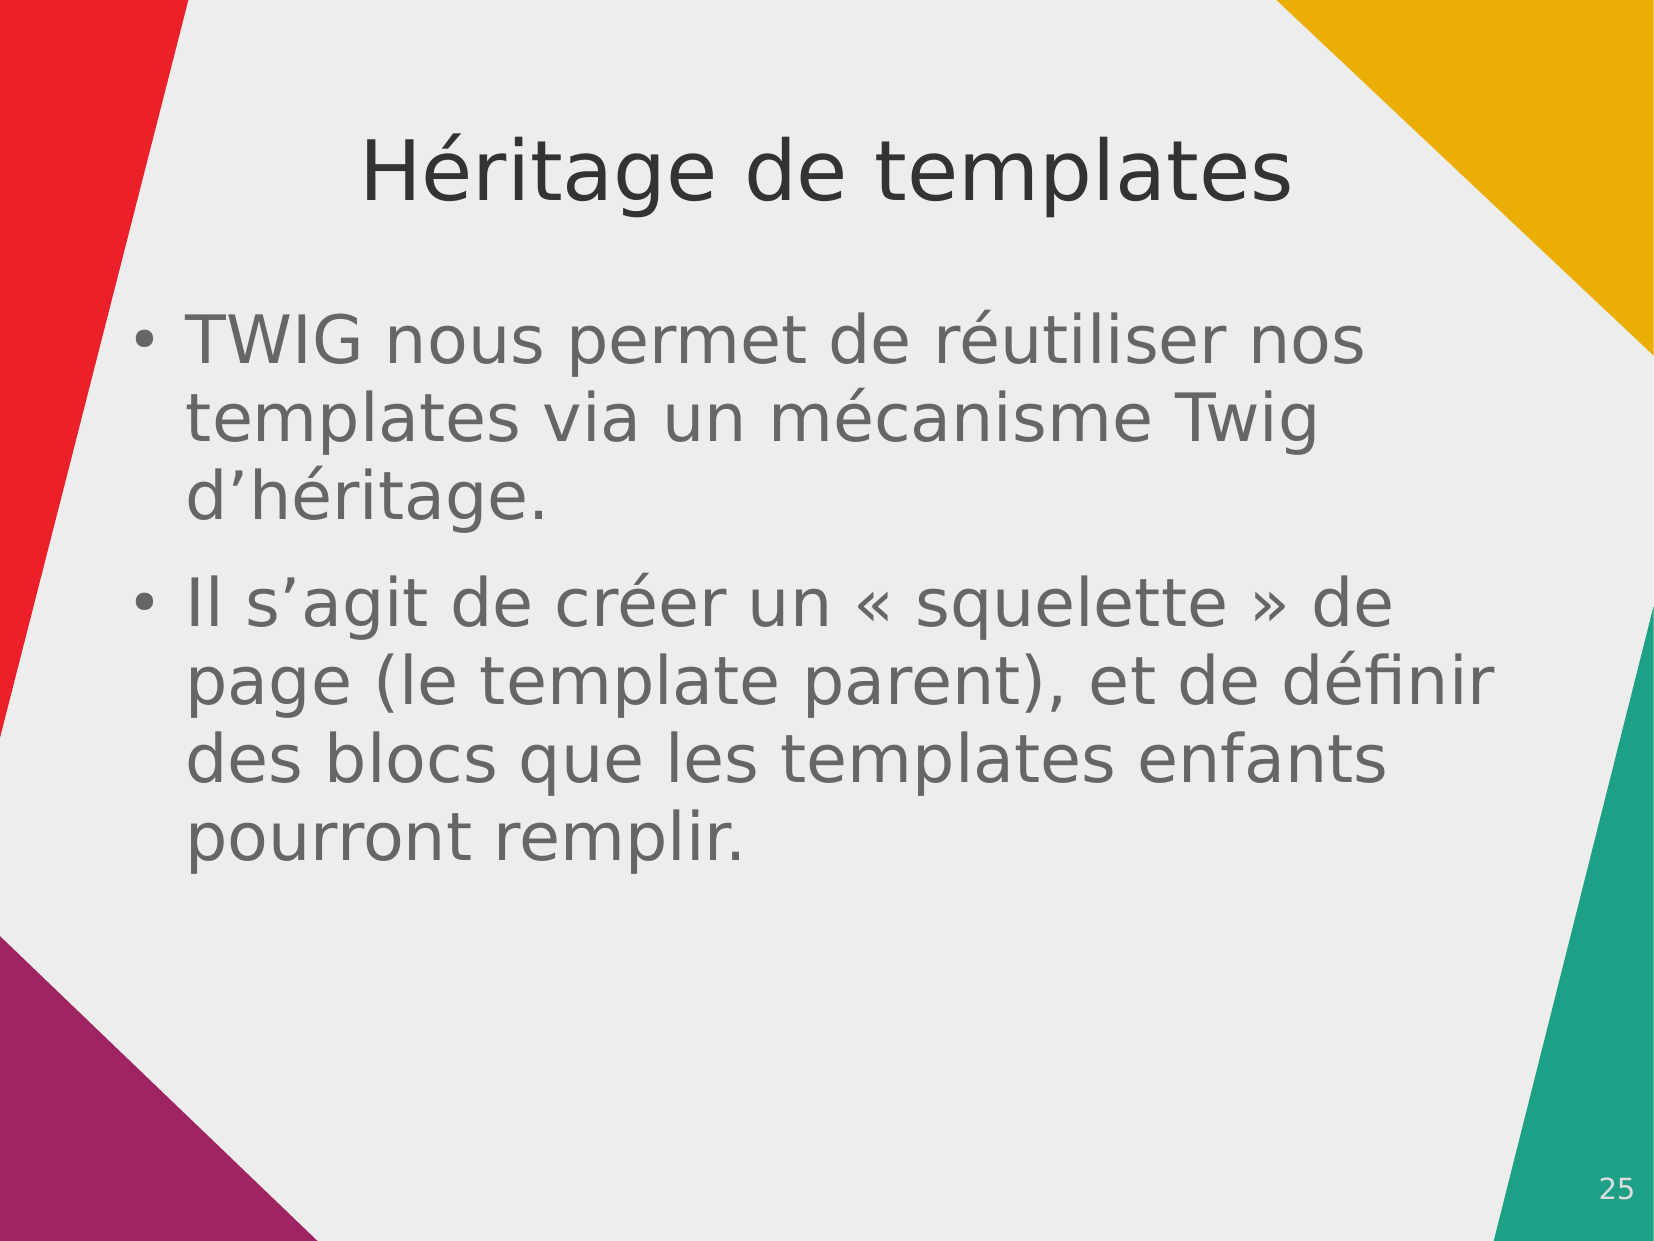

# Héritage de templates
TWIG nous permet de réutiliser nos templates via un mécanisme Twig d’héritage.
Il s’agit de créer un « squelette » de page (le template parent), et de définir des blocs que les templates enfants pourront remplir.
25